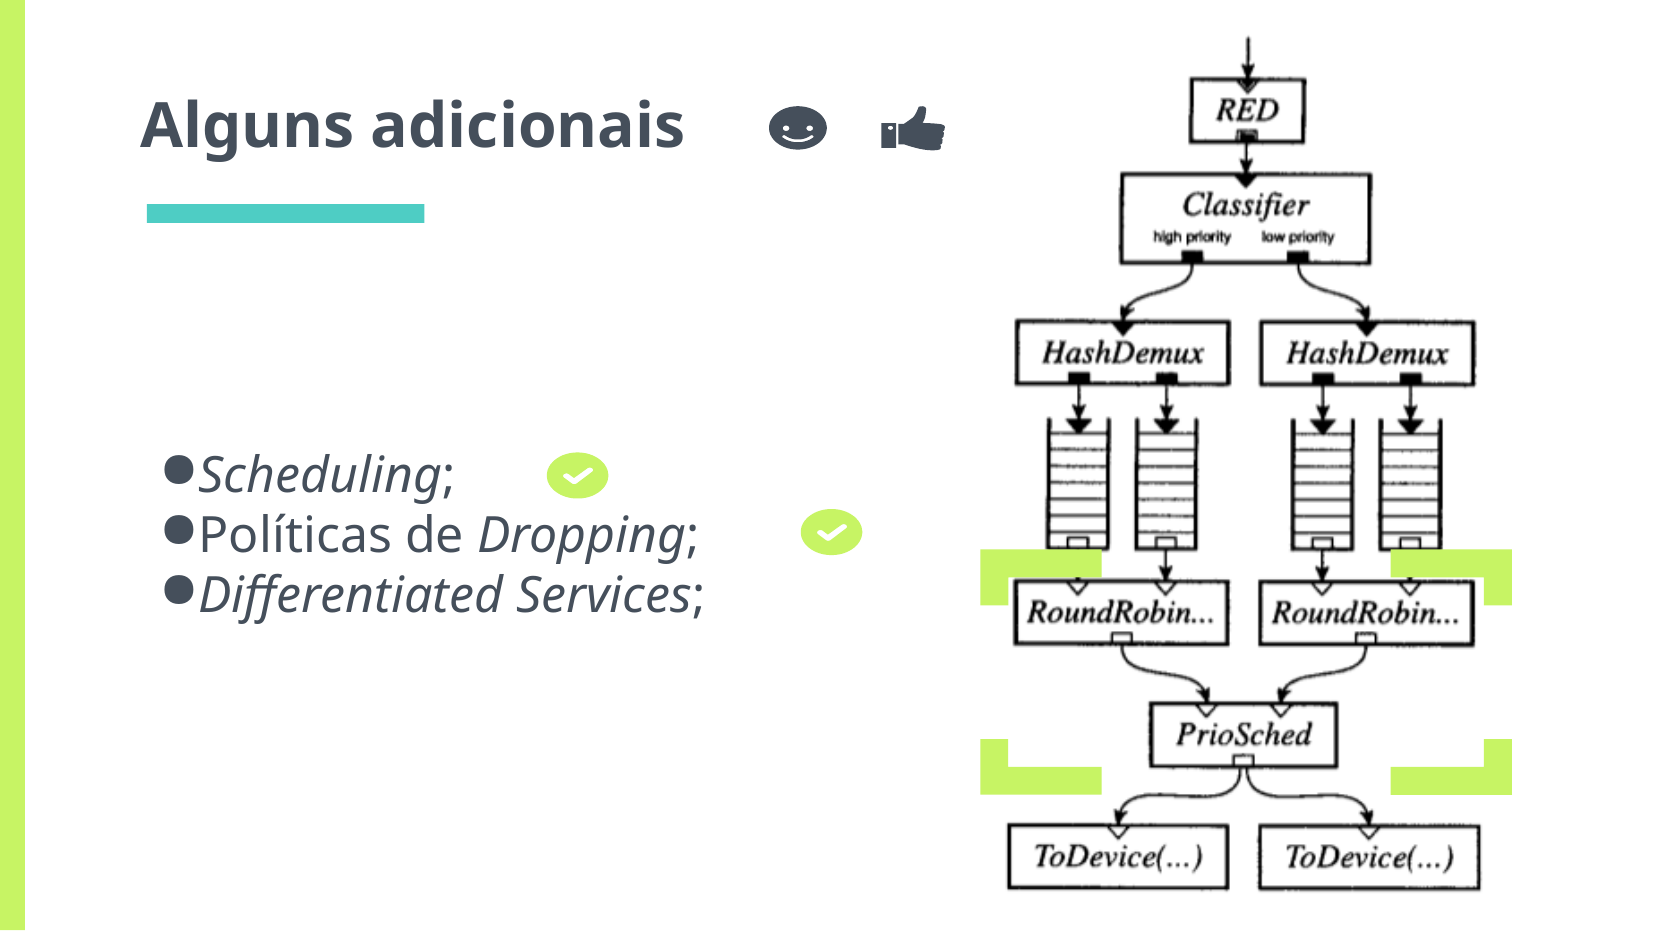

# Alguns adicionais
Scheduling;
Políticas de Dropping;
Differentiated Services;